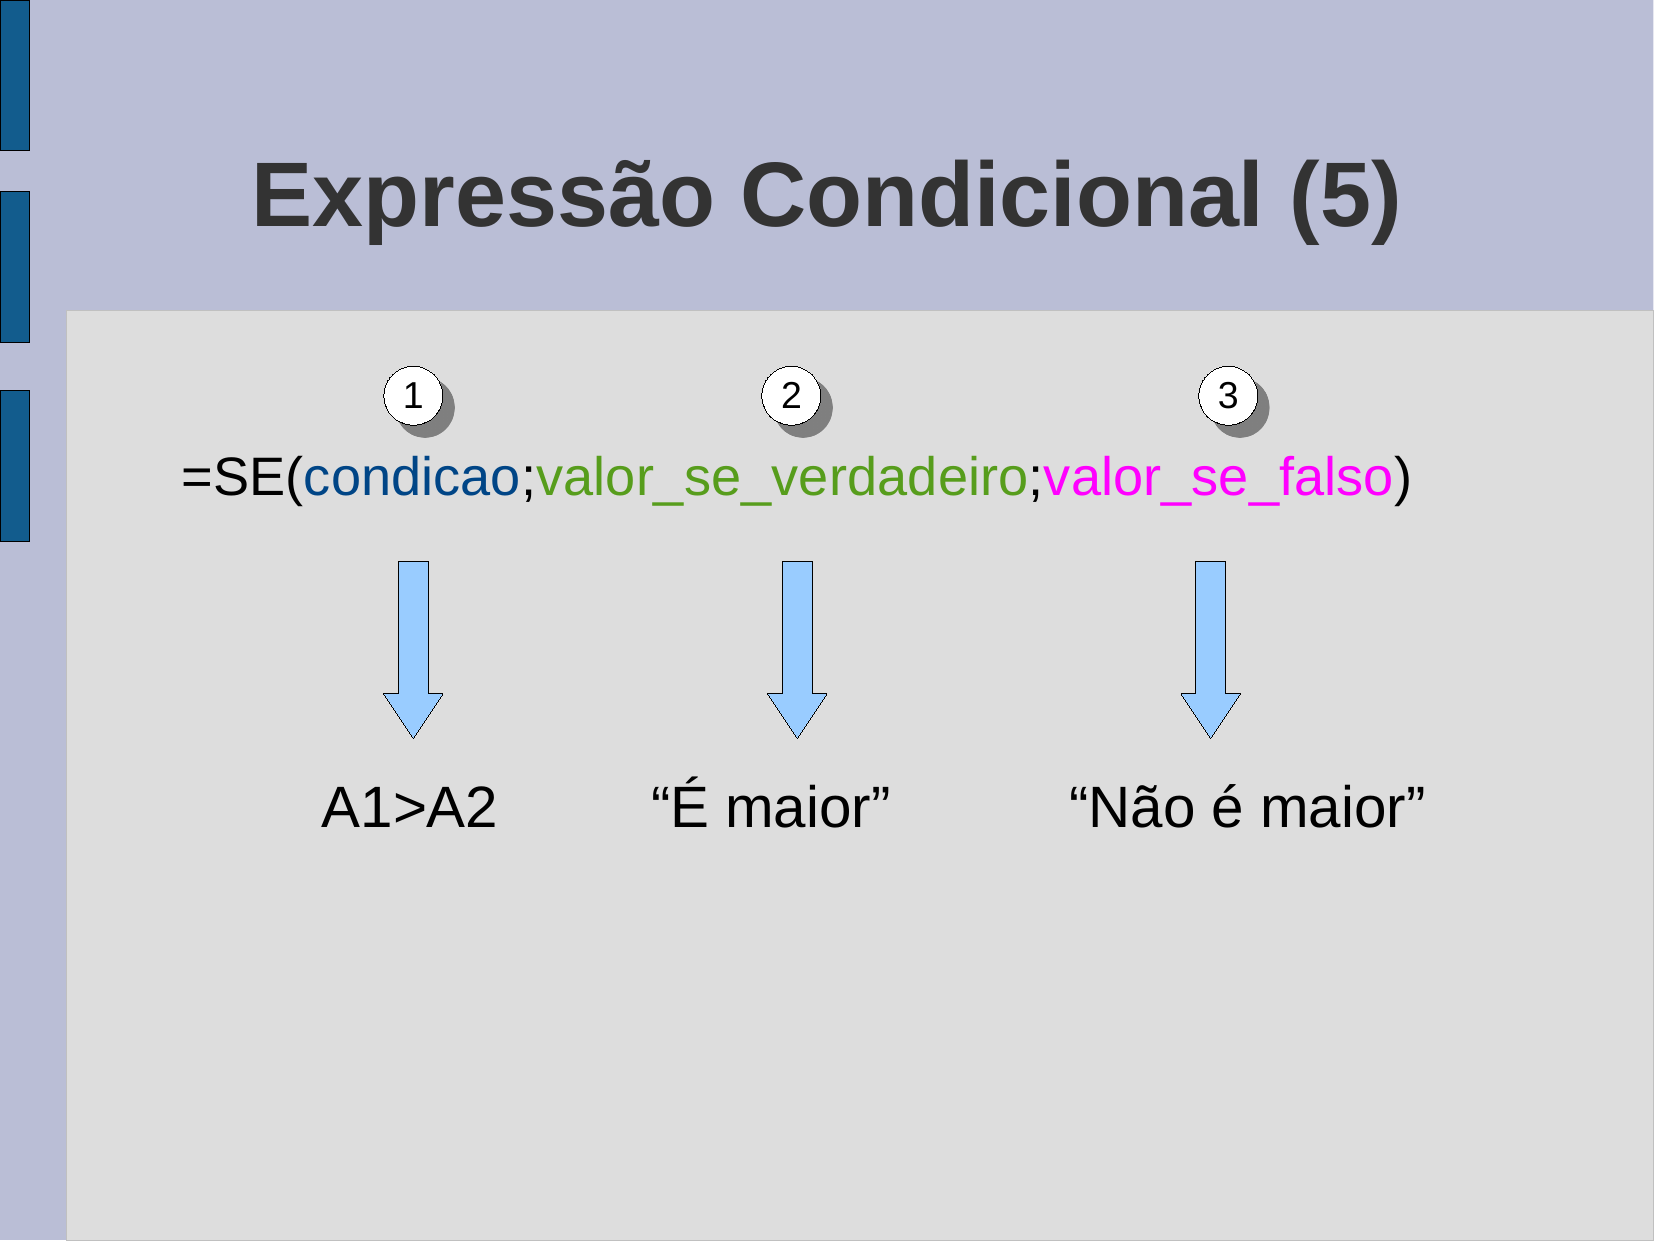

# Expressão Condicional (5)
1
2
3
=SE(condicao;valor_se_verdadeiro;valor_se_falso)
 A1>A2		 “É maior” “Não é maior”